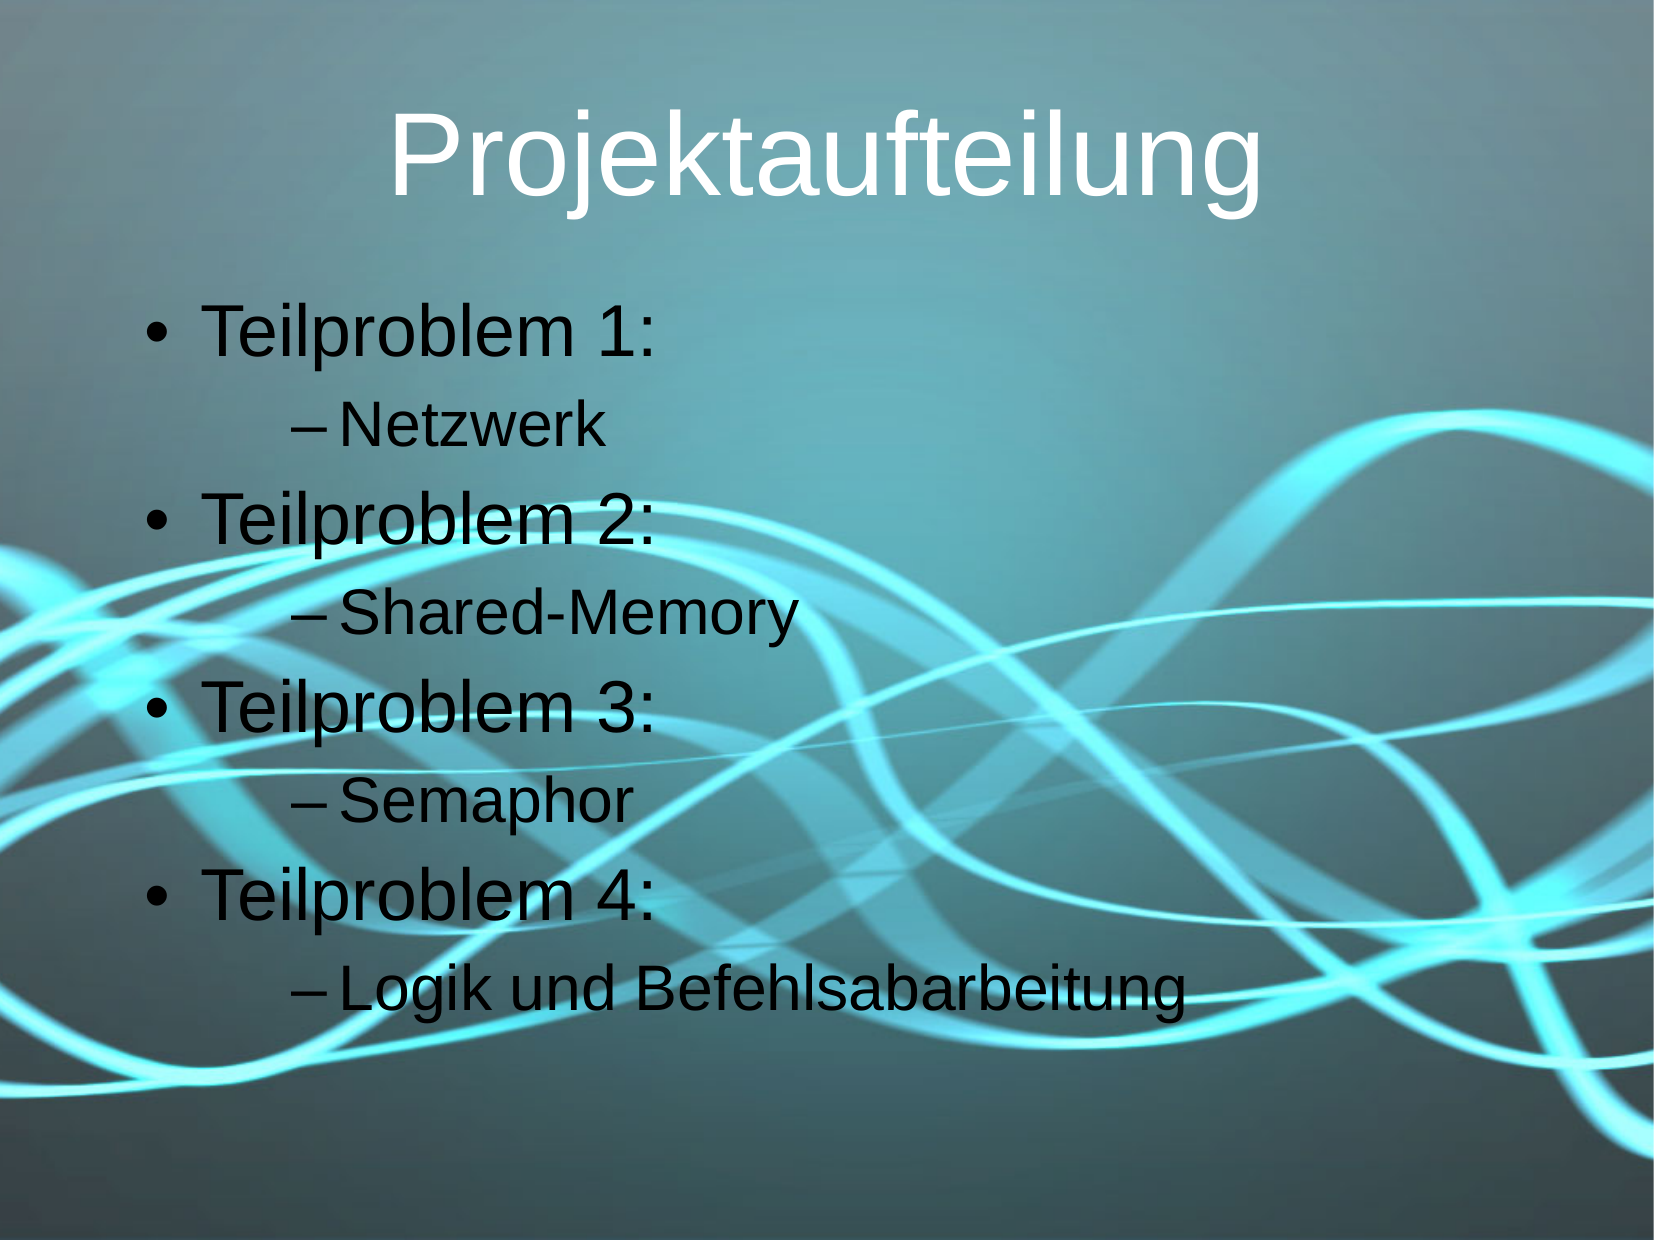

# Projektaufteilung
Teilproblem 1:
Netzwerk
Teilproblem 2:
Shared-Memory
Teilproblem 3:
Semaphor
Teilproblem 4:
Logik und Befehlsabarbeitung